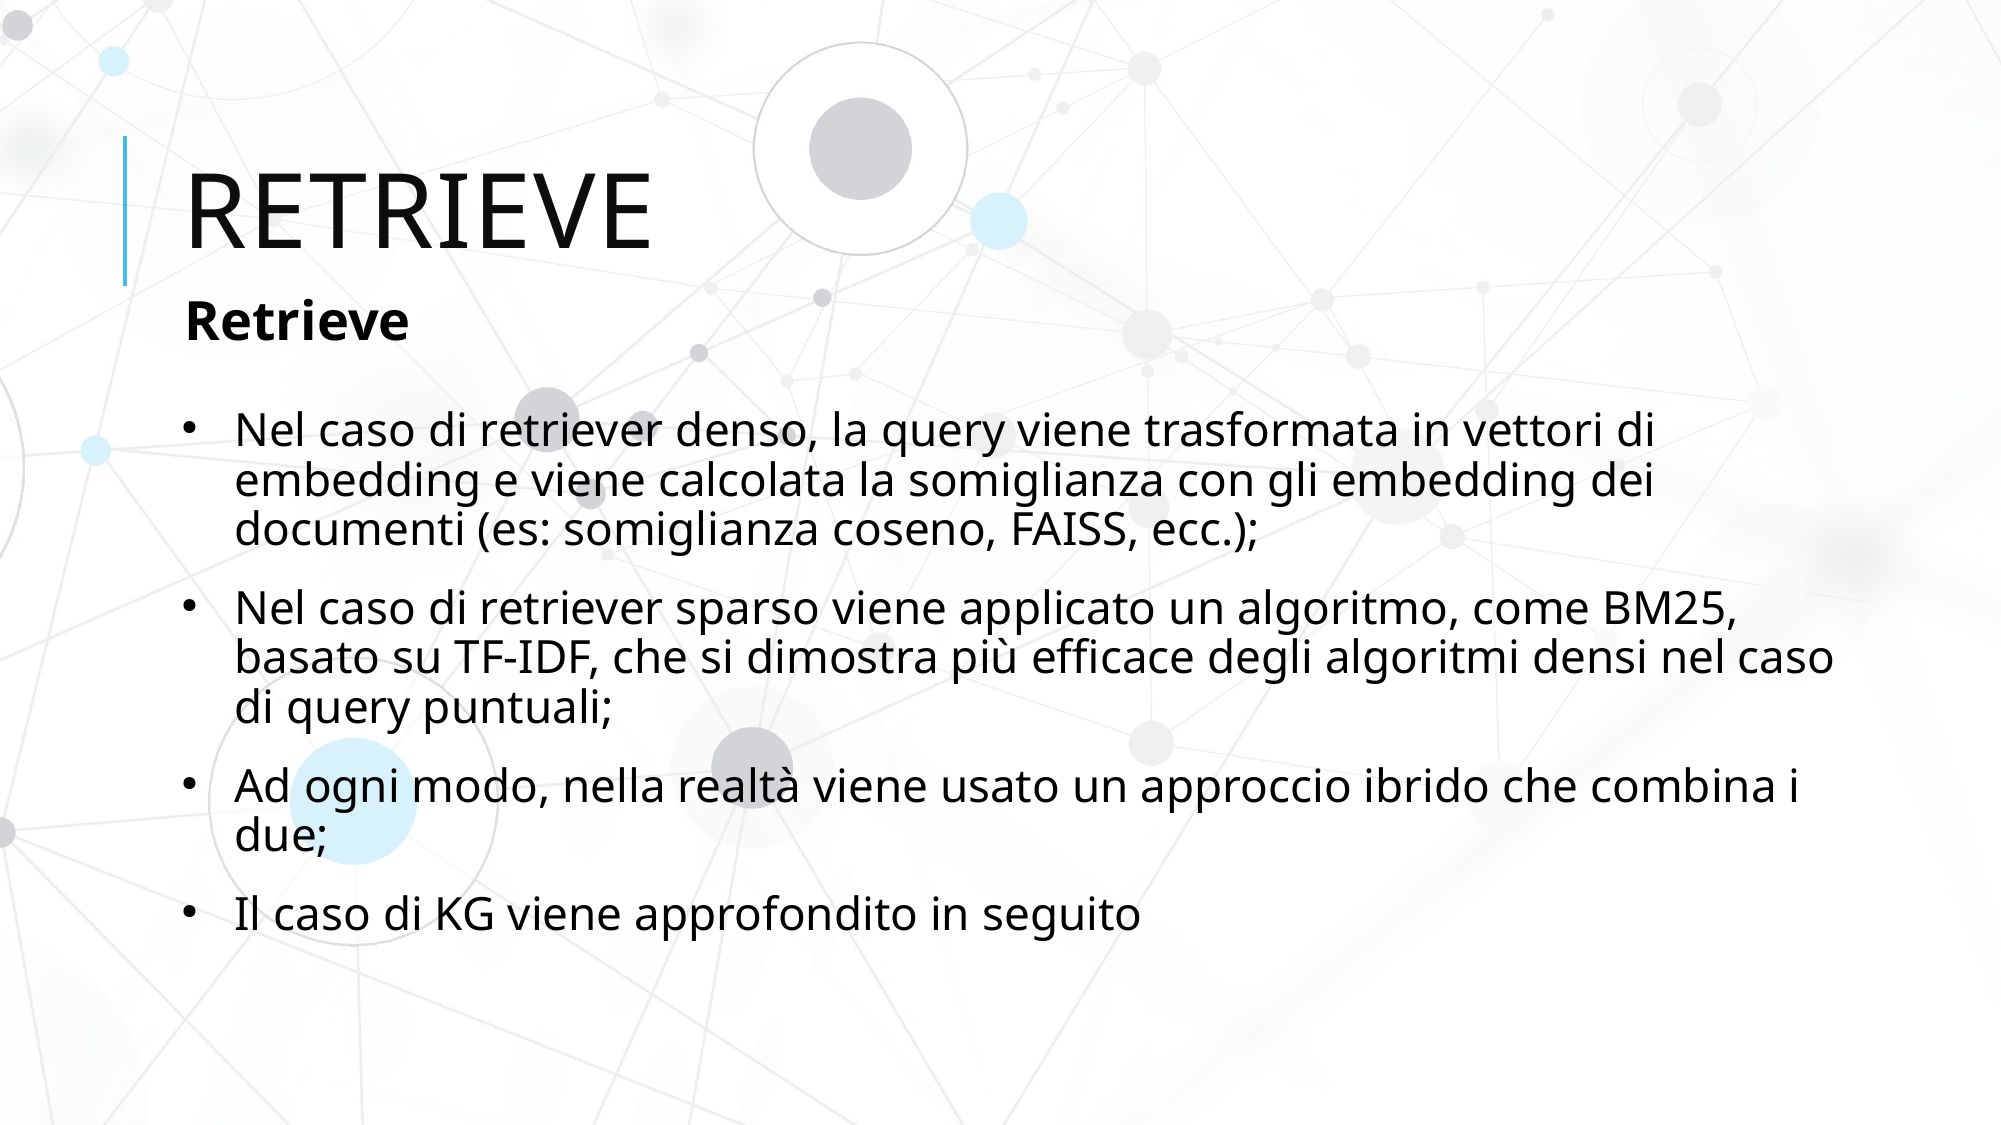

# RETRIEVE
 Retrieve
Nel caso di retriever denso, la query viene trasformata in vettori di embedding e viene calcolata la somiglianza con gli embedding dei documenti (es: somiglianza coseno, FAISS, ecc.);
Nel caso di retriever sparso viene applicato un algoritmo, come BM25, basato su TF-IDF, che si dimostra più efficace degli algoritmi densi nel caso di query puntuali;
Ad ogni modo, nella realtà viene usato un approccio ibrido che combina i due;
Il caso di KG viene approfondito in seguito